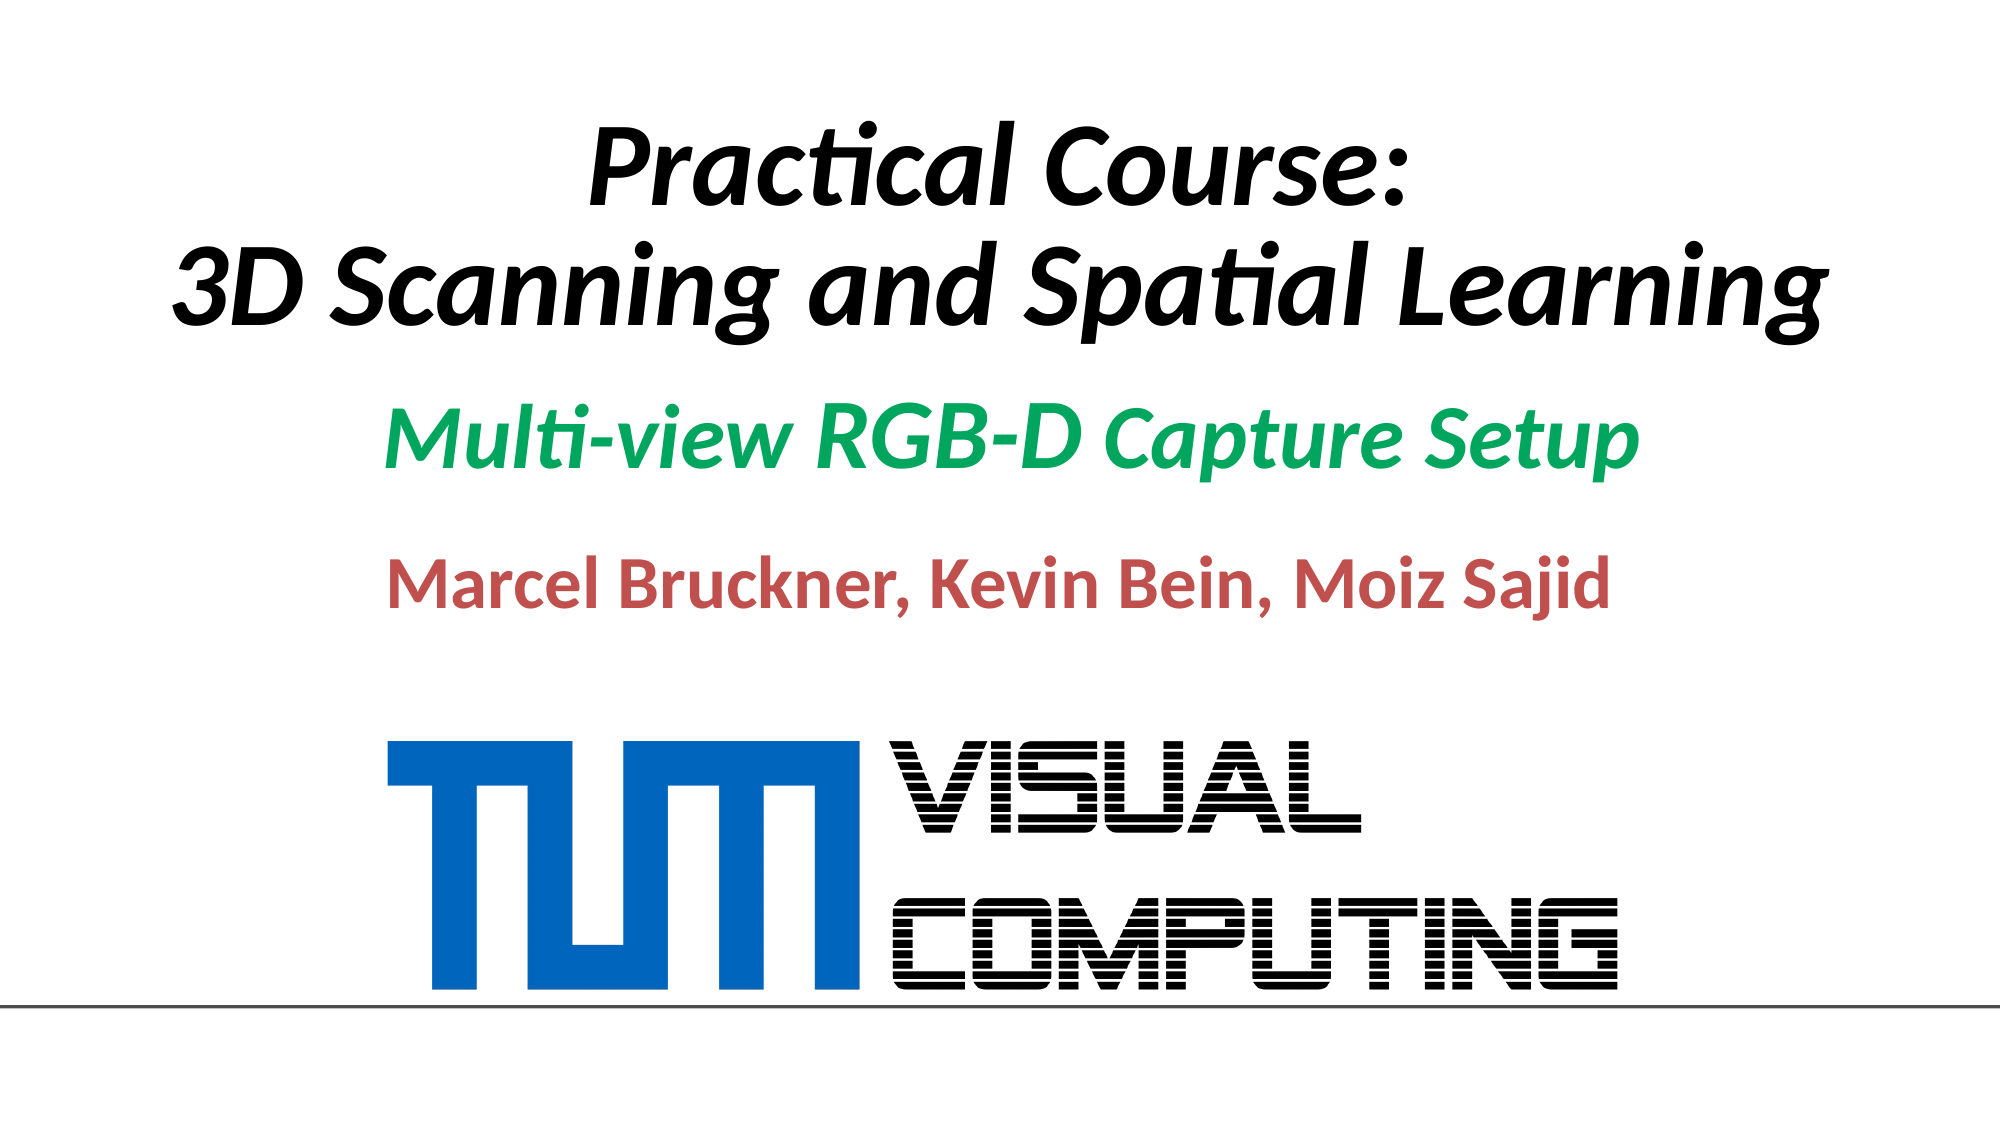

# Practical Course: 3D Scanning and Spatial Learning
Marcel Bruckner, Kevin Bein, Moiz Sajid
Multi-view RGB-D Capture Setup